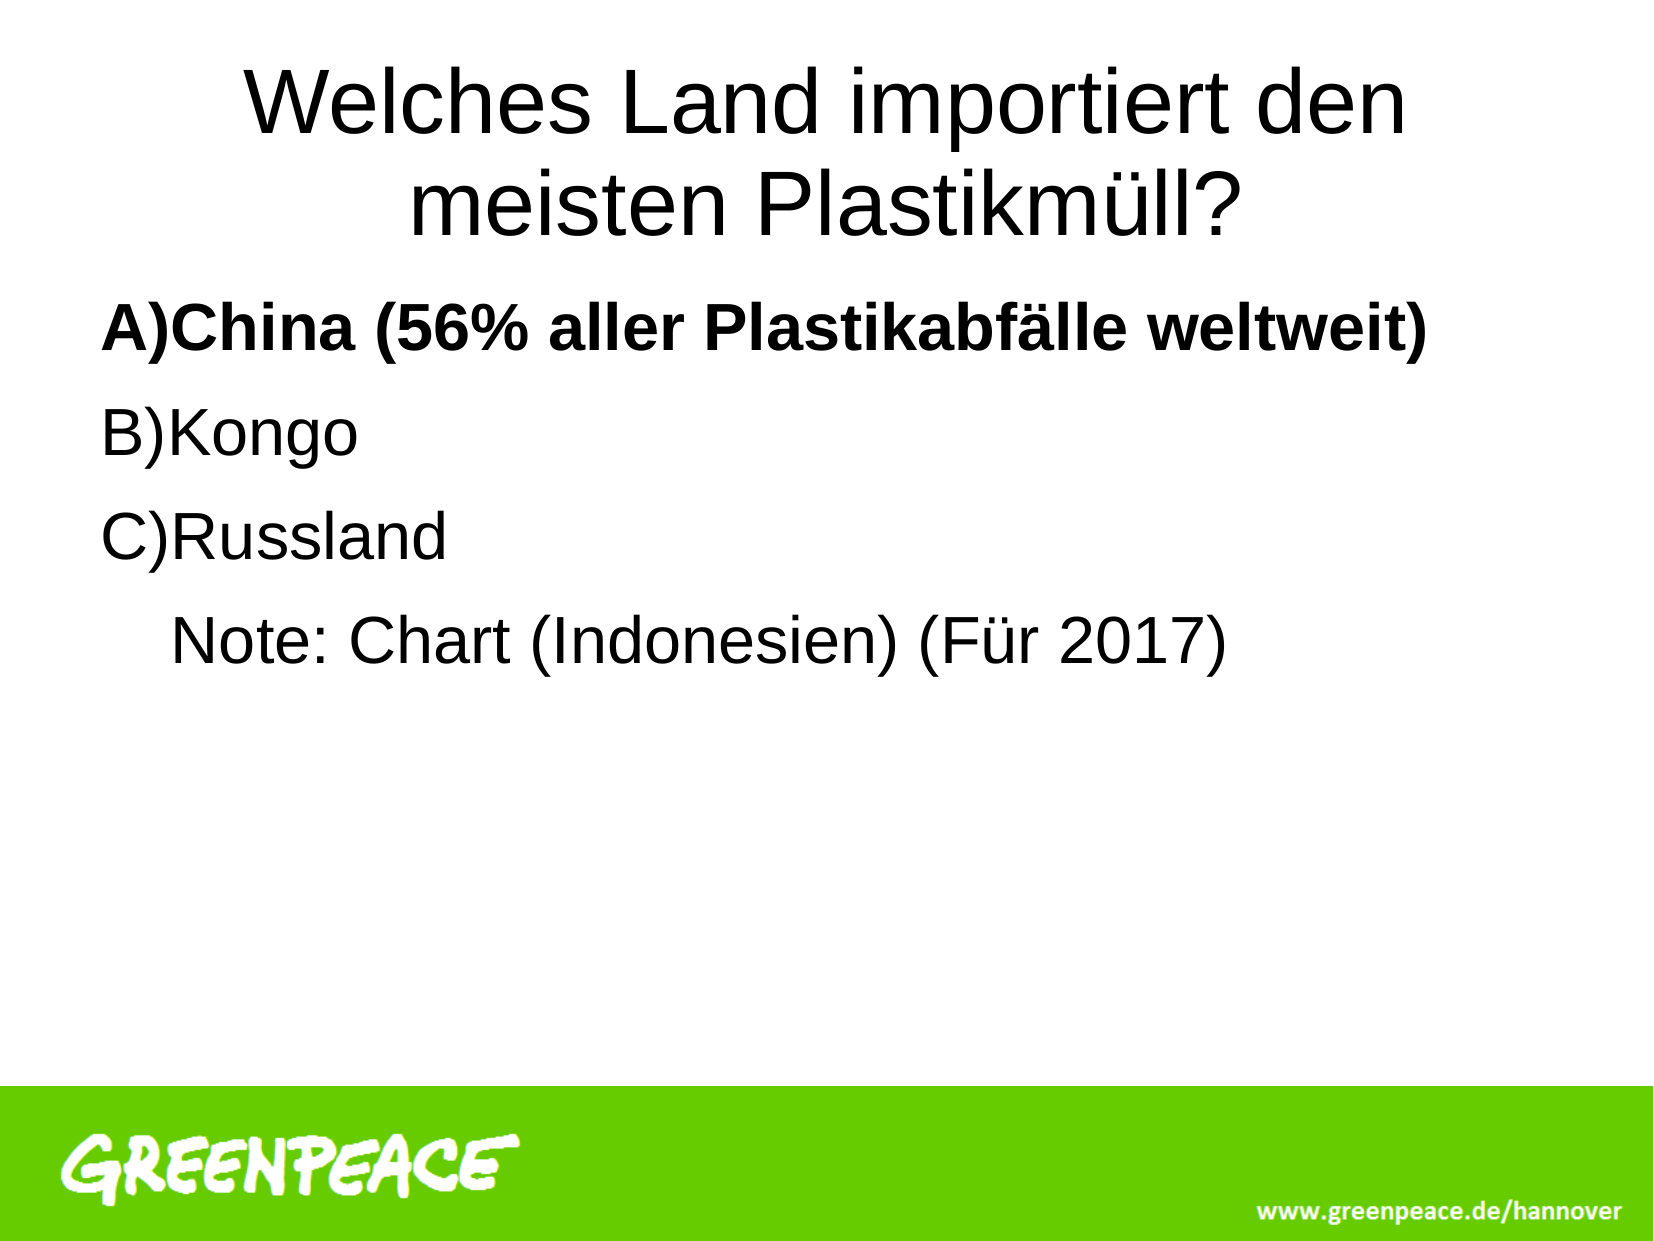

# Welches Land importiert den meisten Plastikmüll?
China (56% aller Plastikabfälle weltweit)
Kongo
Russland
Note: Chart (Indonesien) (Für 2017)